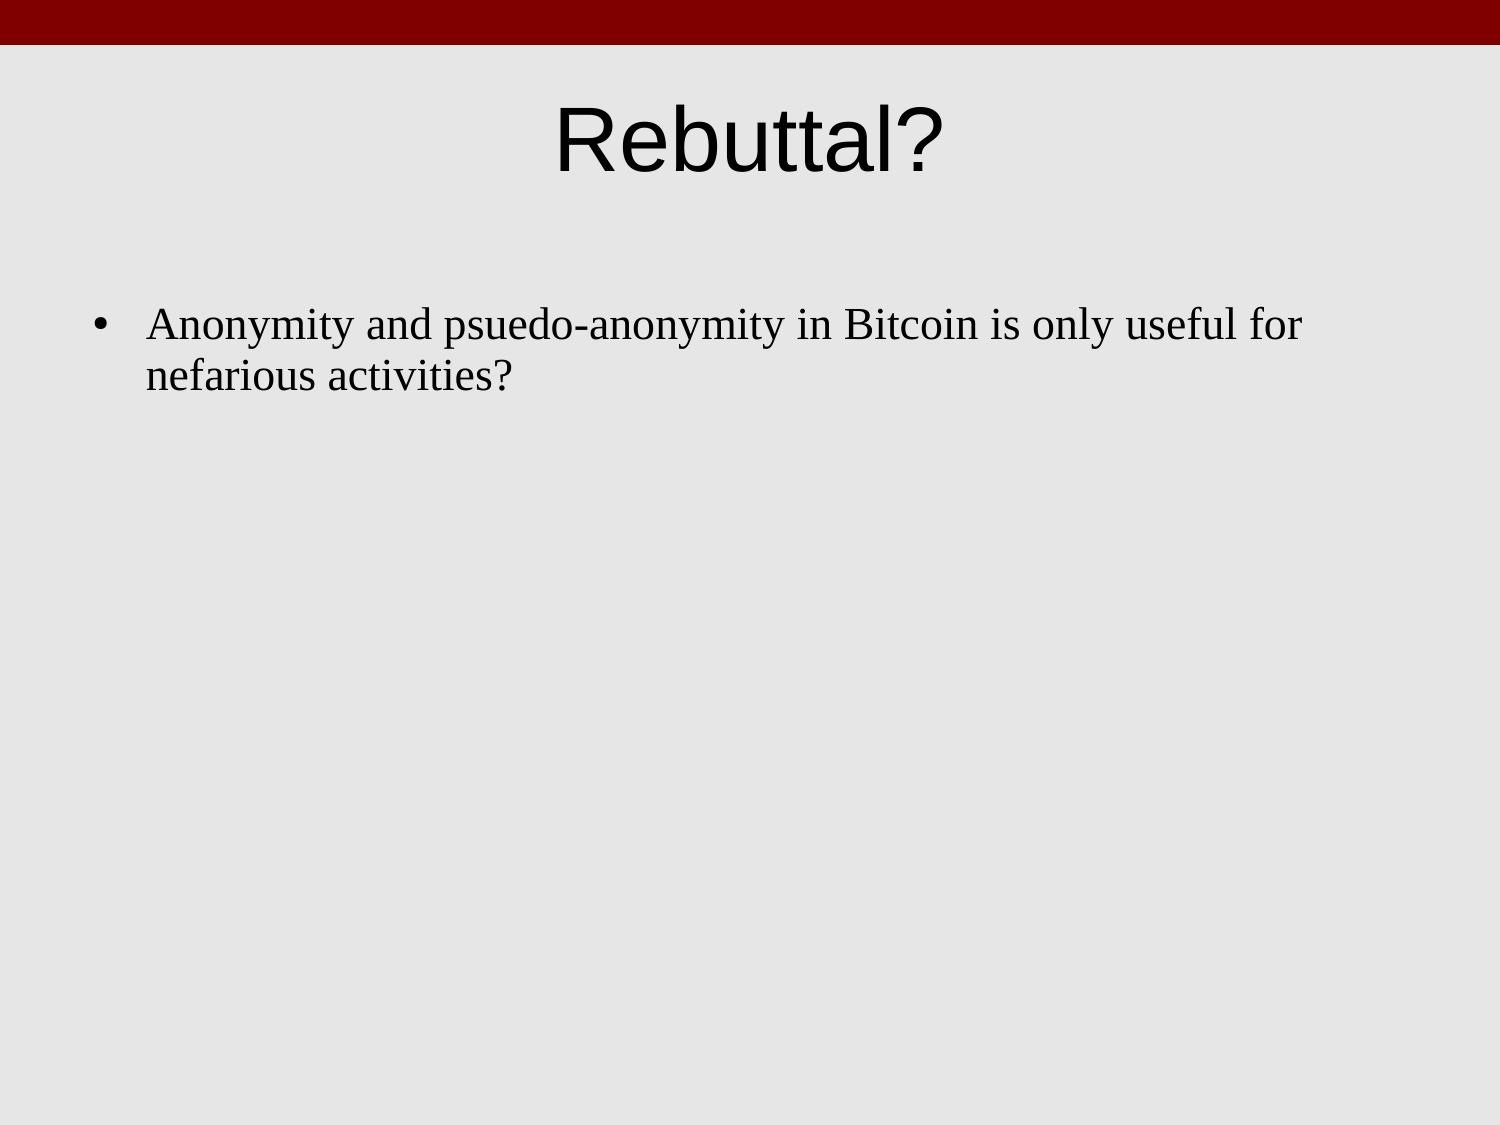

# Rebuttal?
Anonymity and psuedo-anonymity in Bitcoin is only useful for nefarious activities?